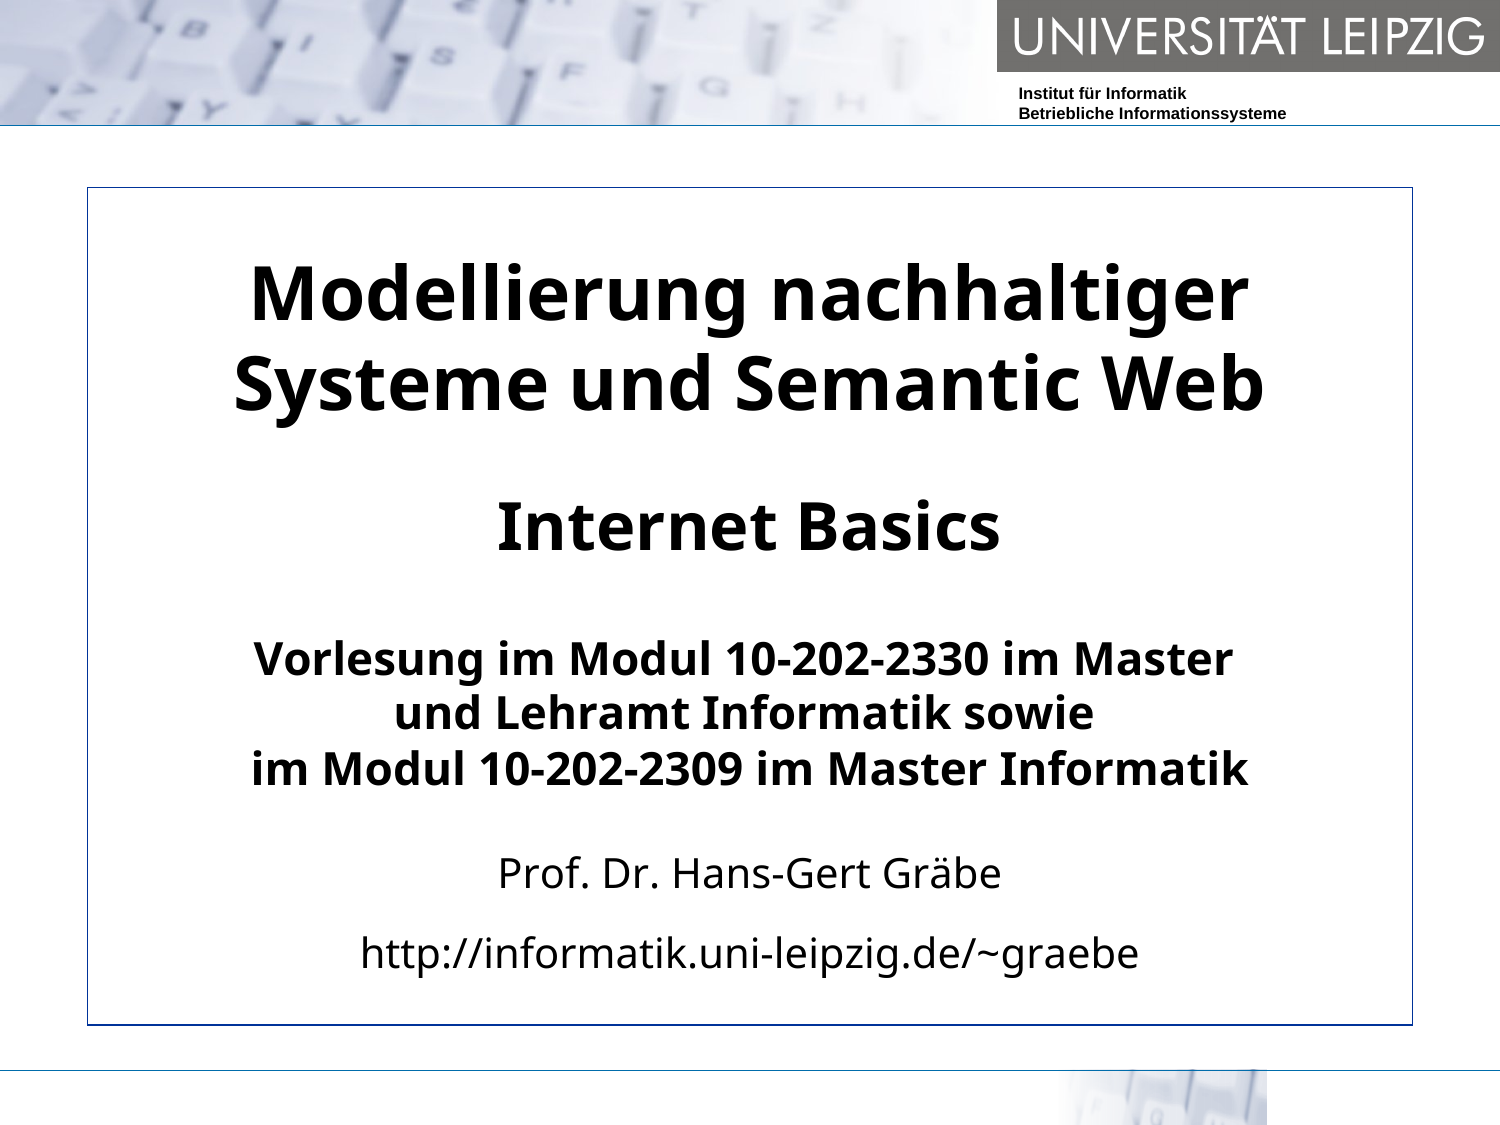

Modellierung nachhaltiger Systeme und Semantic Web
Internet Basics
Vorlesung im Modul 10-202-2330 im Master
und Lehramt Informatik sowie
im Modul 10-202-2309 im Master Informatik
Prof. Dr. Hans-Gert Gräbe
http://informatik.uni-leipzig.de/~graebe